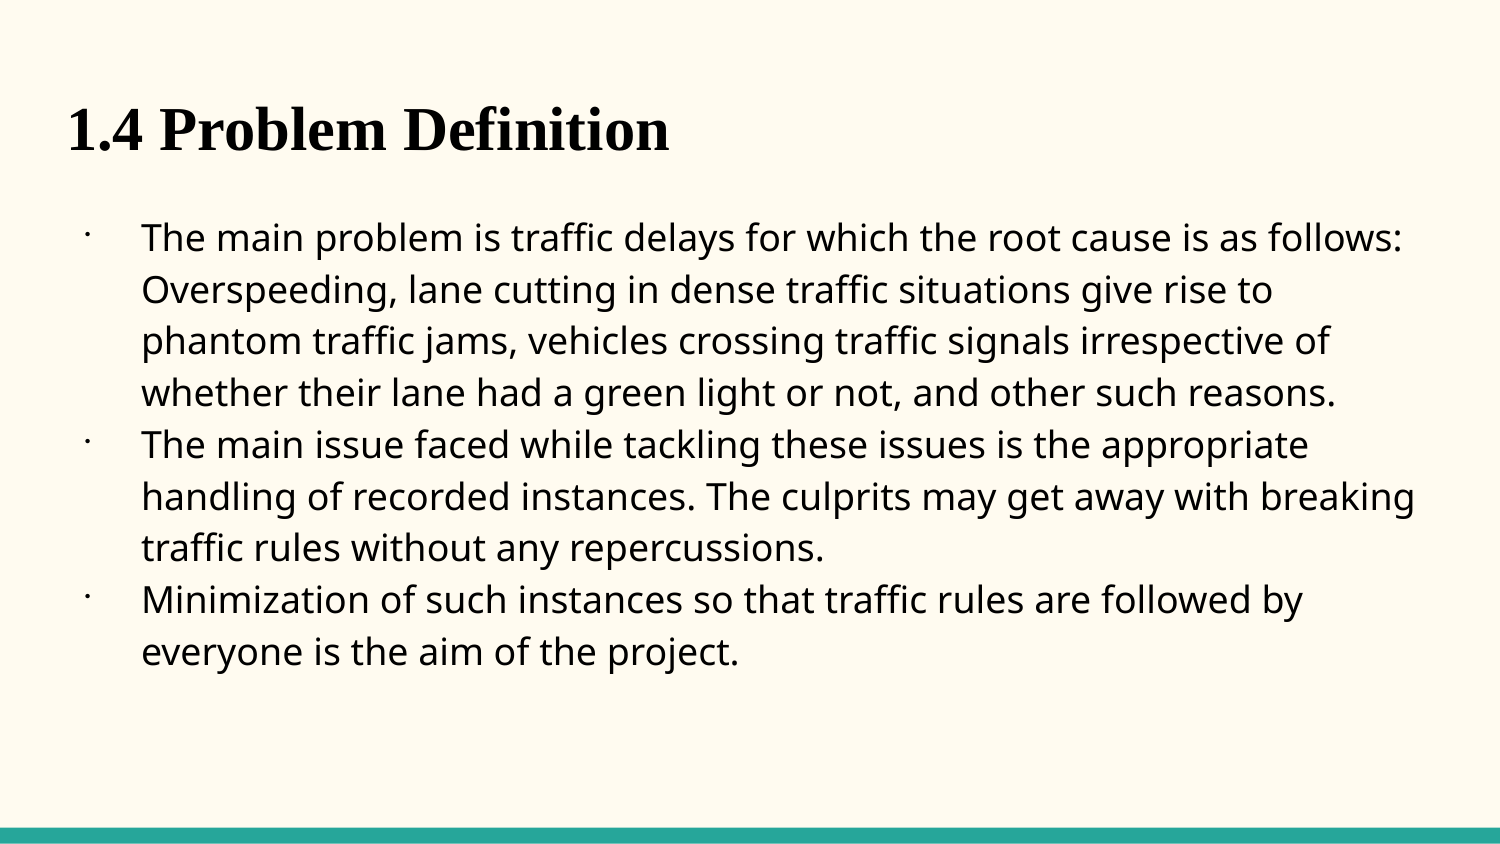

# 1.4 Problem Definition
The main problem is traffic delays for which the root cause is as follows:
Overspeeding, lane cutting in dense traffic situations give rise to phantom traffic jams, vehicles crossing traffic signals irrespective of whether their lane had a green light or not, and other such reasons.
The main issue faced while tackling these issues is the appropriate handling of recorded instances. The culprits may get away with breaking traffic rules without any repercussions.
Minimization of such instances so that traffic rules are followed by everyone is the aim of the project.